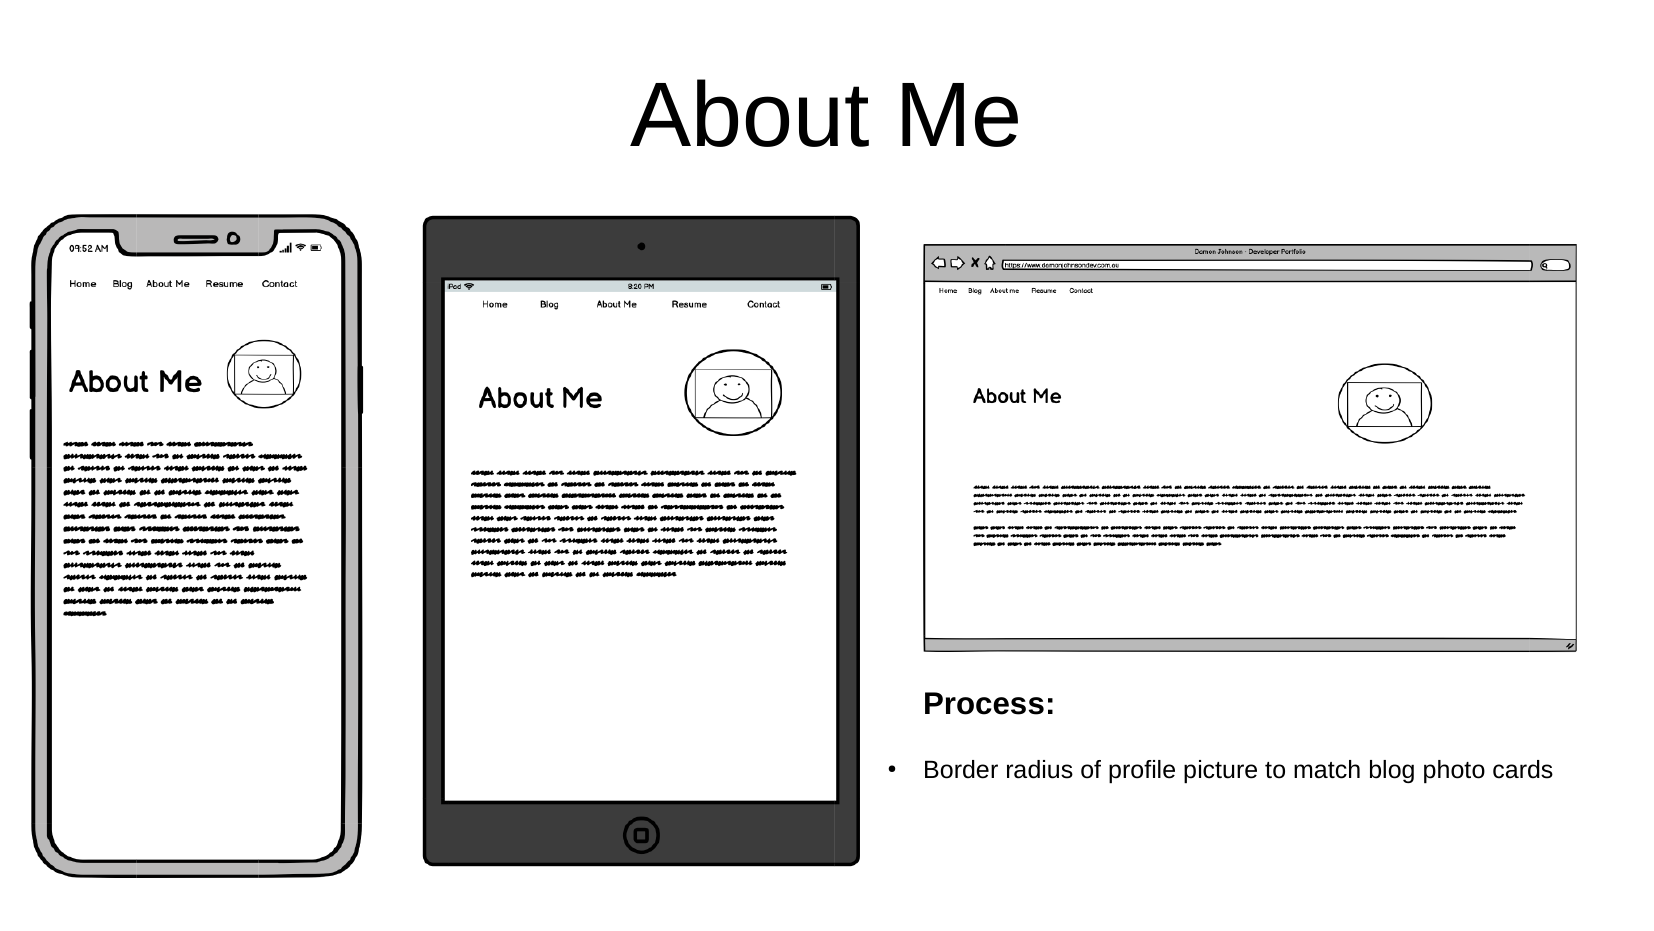

# About Me
Process:
Border radius of profile picture to match blog photo cards